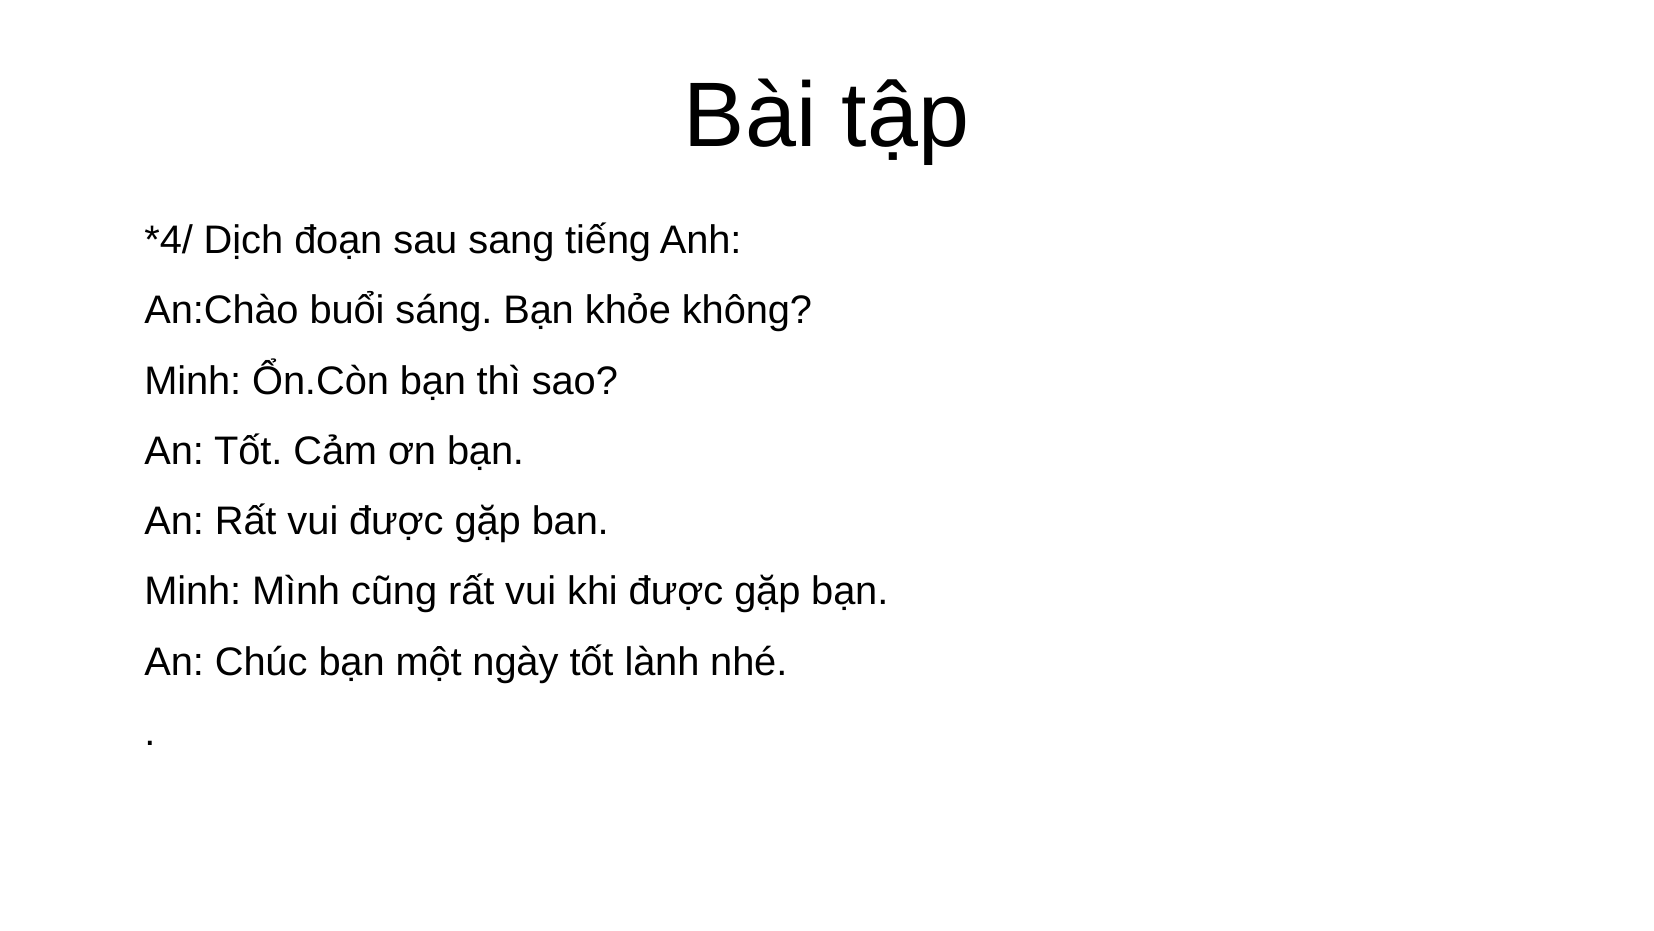

# Bài tập
*4/ Dịch đoạn sau sang tiếng Anh:
An:Chào buổi sáng. Bạn khỏe không?
Minh: Ổn.Còn bạn thì sao?
An: Tốt. Cảm ơn bạn.
An: Rất vui được gặp ban.
Minh: Mình cũng rất vui khi được gặp bạn.
An: Chúc bạn một ngày tốt lành nhé.
.